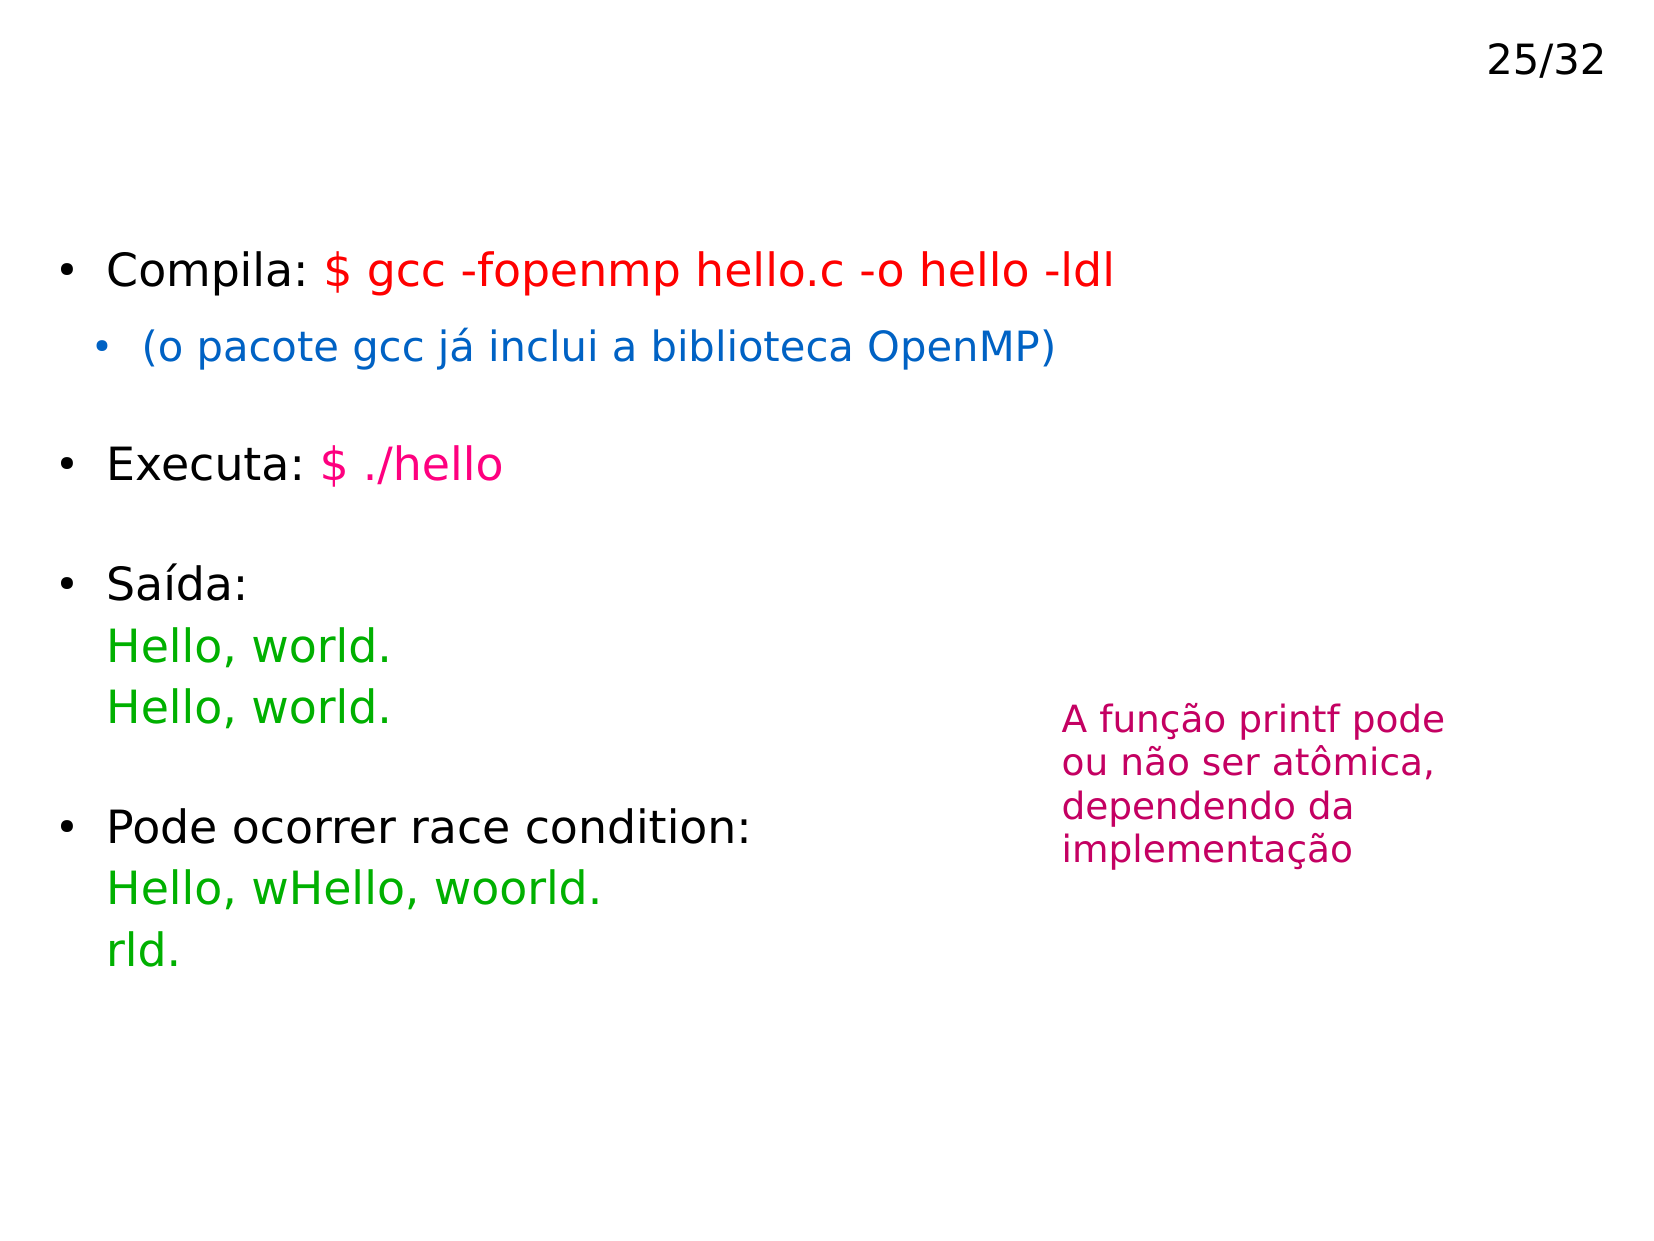

#
25
Compila: $ gcc -fopenmp hello.c -o hello -ldl
(o pacote gcc já inclui a biblioteca OpenMP)
Executa: $ ./hello
Saída:
Hello, world.
Hello, world.
Pode ocorrer race condition:
Hello, wHello, woorld.
rld.
A função printf pode ou não ser atômica, dependendo da implementação